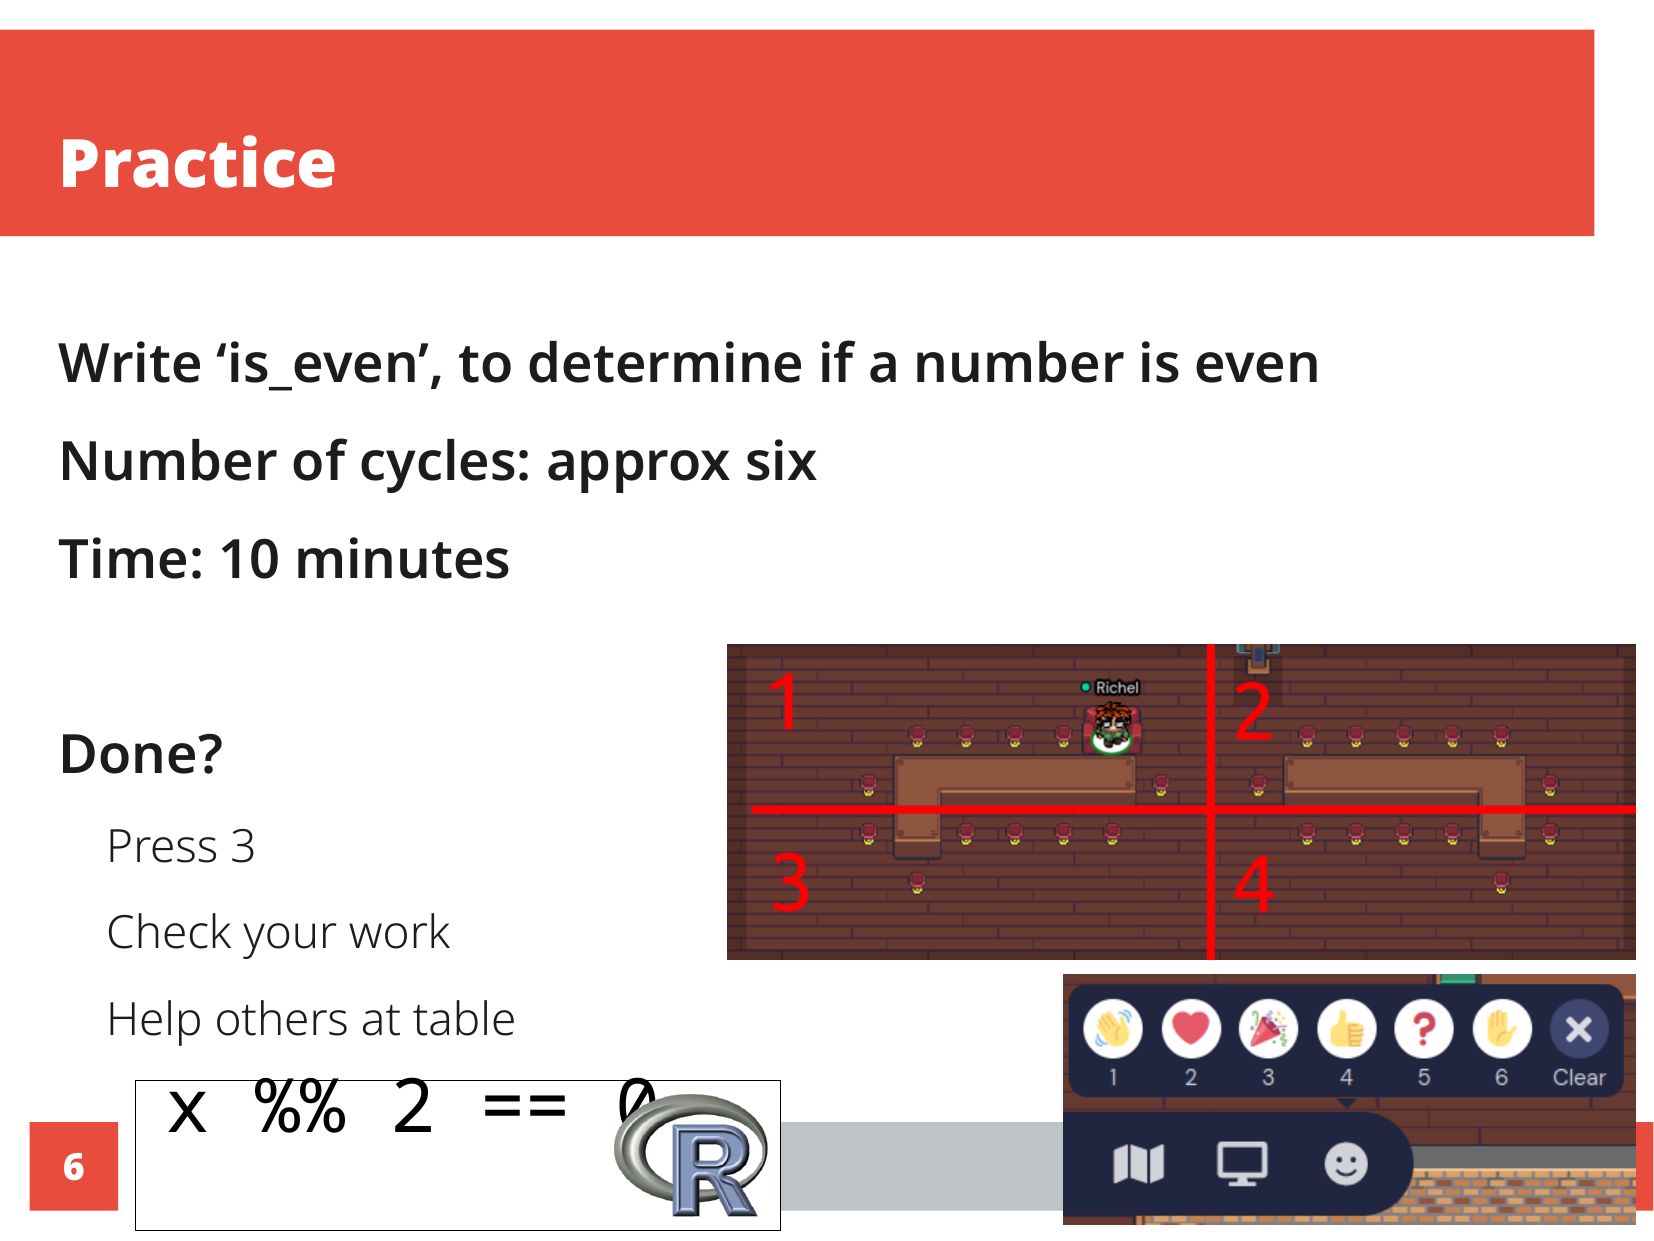

# Practice
Write ‘is_even’, to determine if a number is even
Number of cycles: approx six
Time: 10 minutes
Done?
Press 3
Check your work
Help others at table
x %% 2 == 0
6